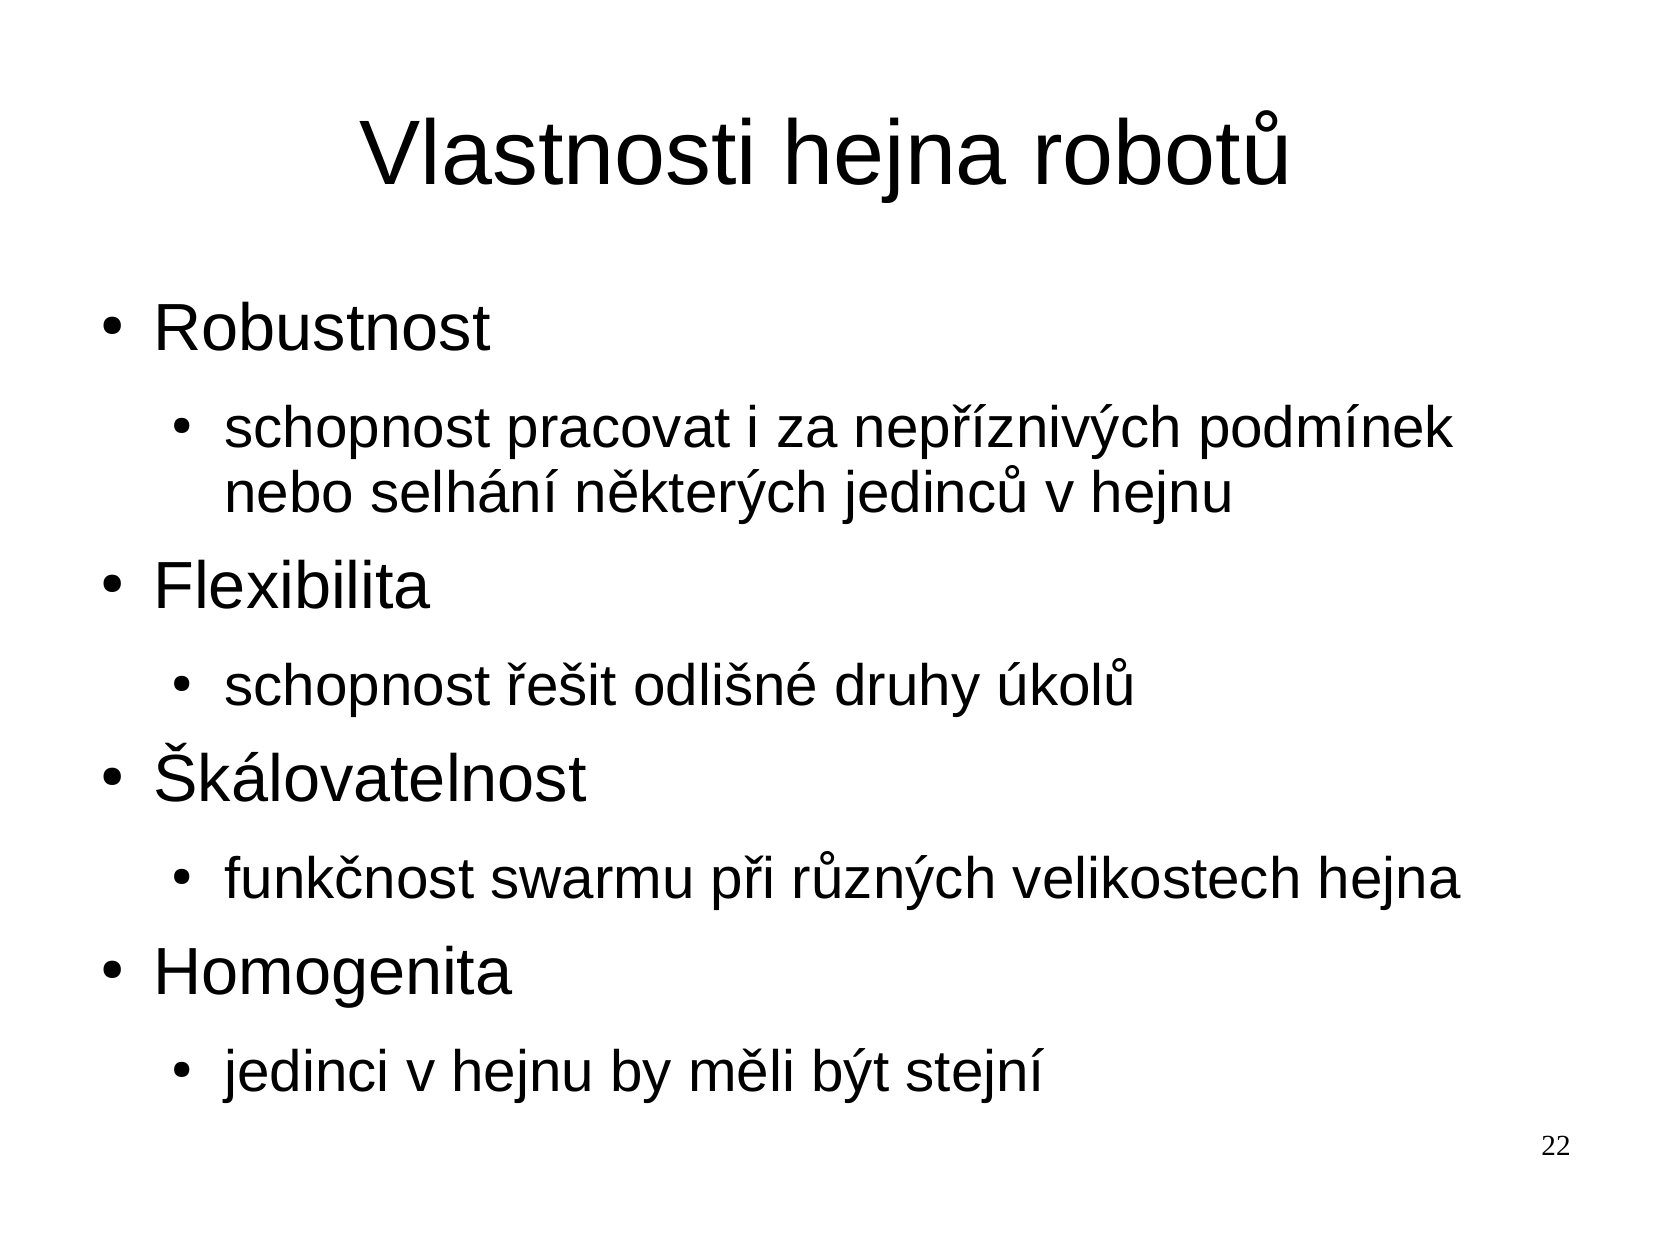

# Vlastnosti hejna robotů
Robustnost
schopnost pracovat i za nepříznivých podmínek nebo selhání některých jedinců v hejnu
Flexibilita
schopnost řešit odlišné druhy úkolů
Škálovatelnost
funkčnost swarmu při různých velikostech hejna
Homogenita
jedinci v hejnu by měli být stejní
22